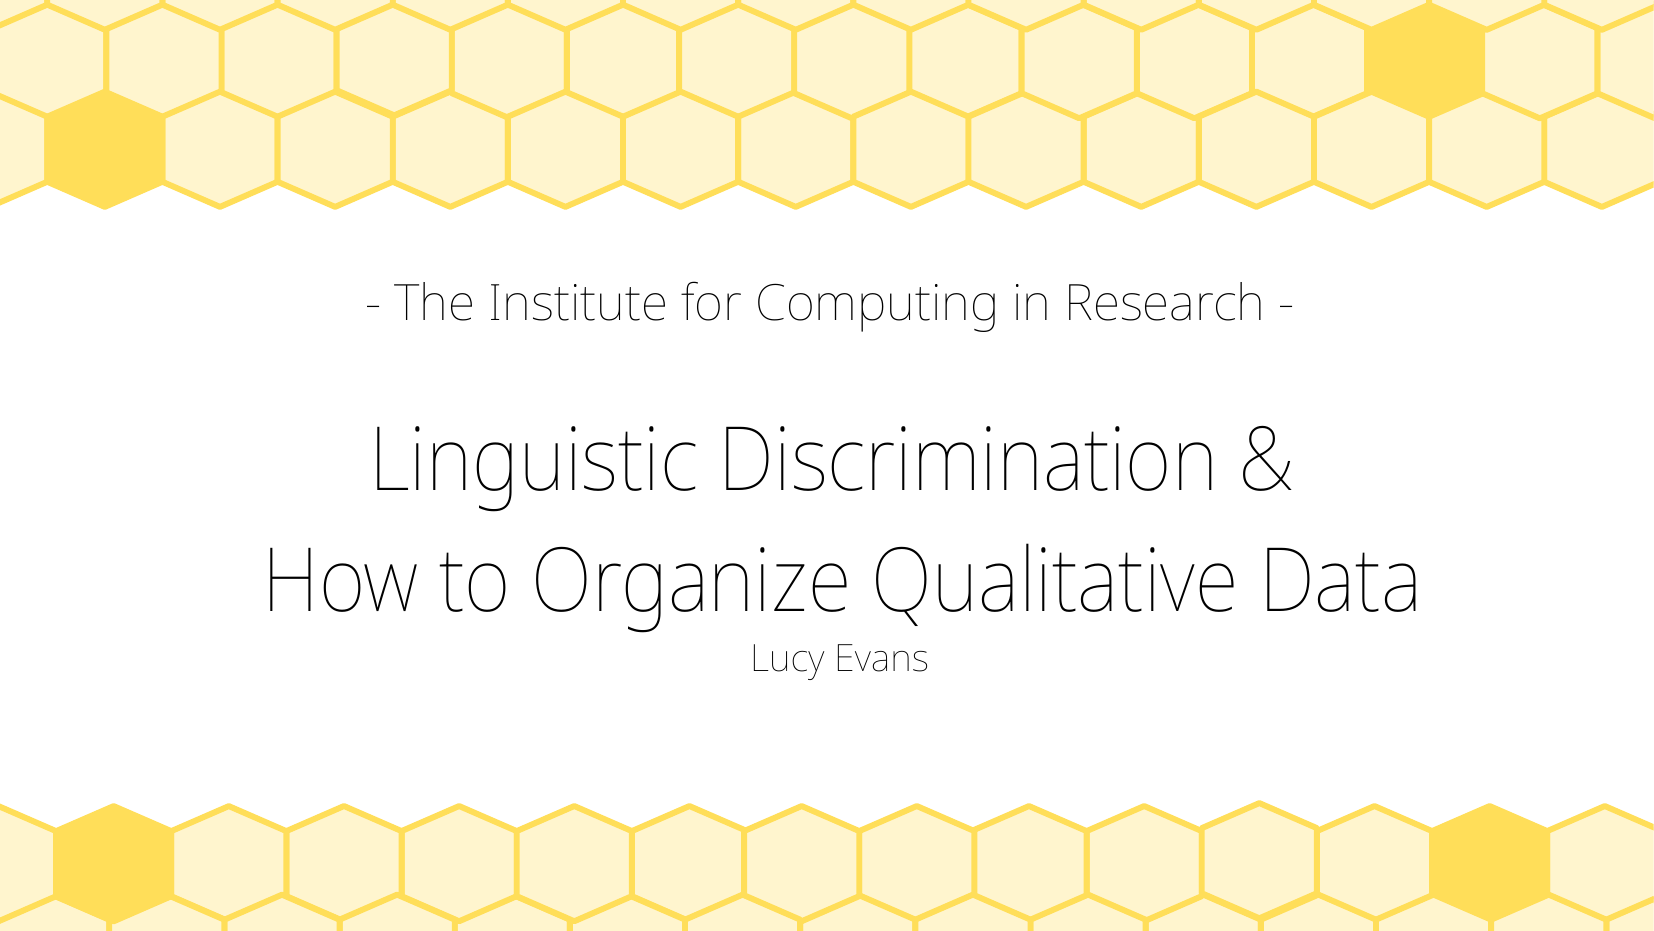

- The Institute for Computing in Research -
# Linguistic Discrimination & How to Organize Qualitative Data
Lucy Evans